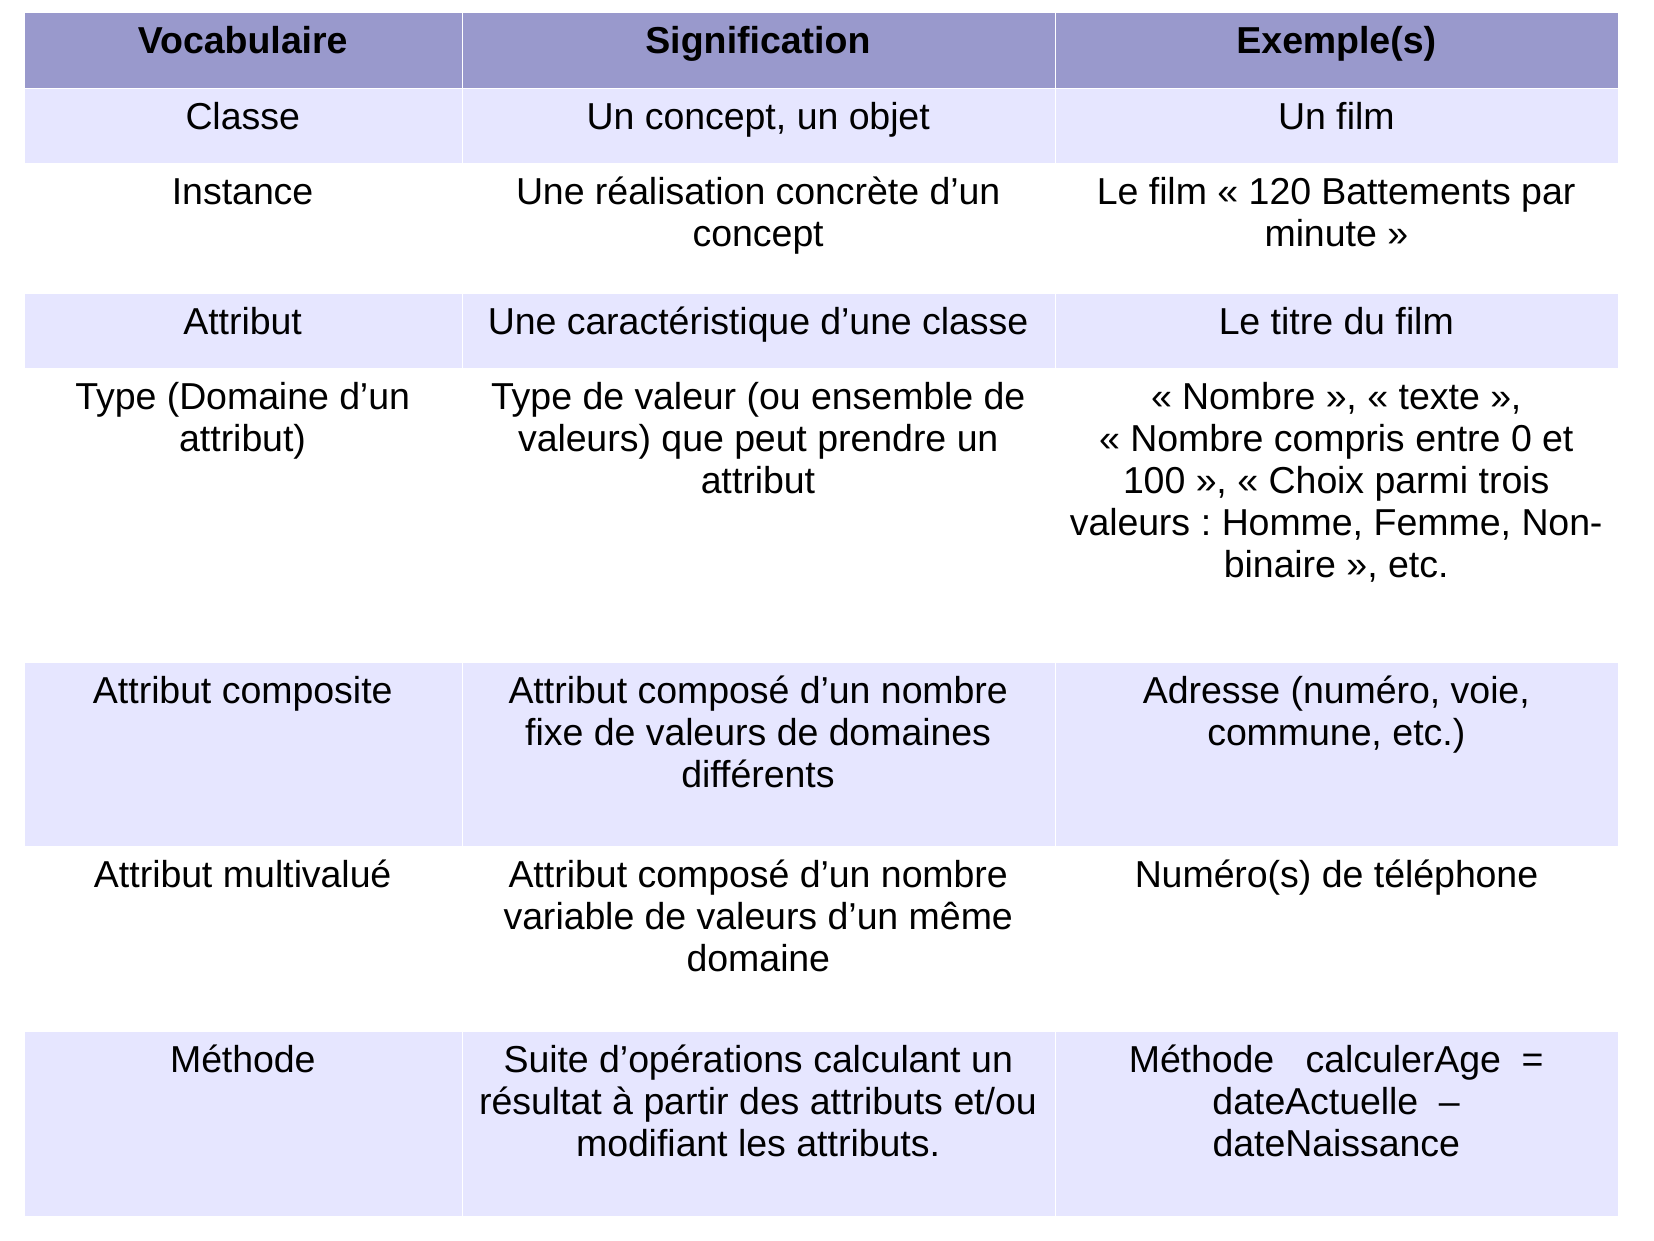

| Vocabulaire | Signification | Exemple(s) |
| --- | --- | --- |
| Classe | Un concept, un objet | Un film |
| Instance | Une réalisation concrète d’un concept | Le film « 120 Battements par minute » |
| Attribut | Une caractéristique d’une classe | Le titre du film |
| Type (Domaine d’un attribut) | Type de valeur (ou ensemble de valeurs) que peut prendre un attribut | « Nombre », « texte », « Nombre compris entre 0 et 100 », « Choix parmi trois valeurs : Homme, Femme, Non-binaire », etc. |
| Attribut composite | Attribut composé d’un nombre fixe de valeurs de domaines différents | Adresse (numéro, voie, commune, etc.) |
| Attribut multivalué | Attribut composé d’un nombre variable de valeurs d’un même domaine | Numéro(s) de téléphone |
| Méthode | Suite d’opérations calculant un résultat à partir des attributs et/ou modifiant les attributs. | Méthode   calculerAge  =  dateActuelle  –   dateNaissance |